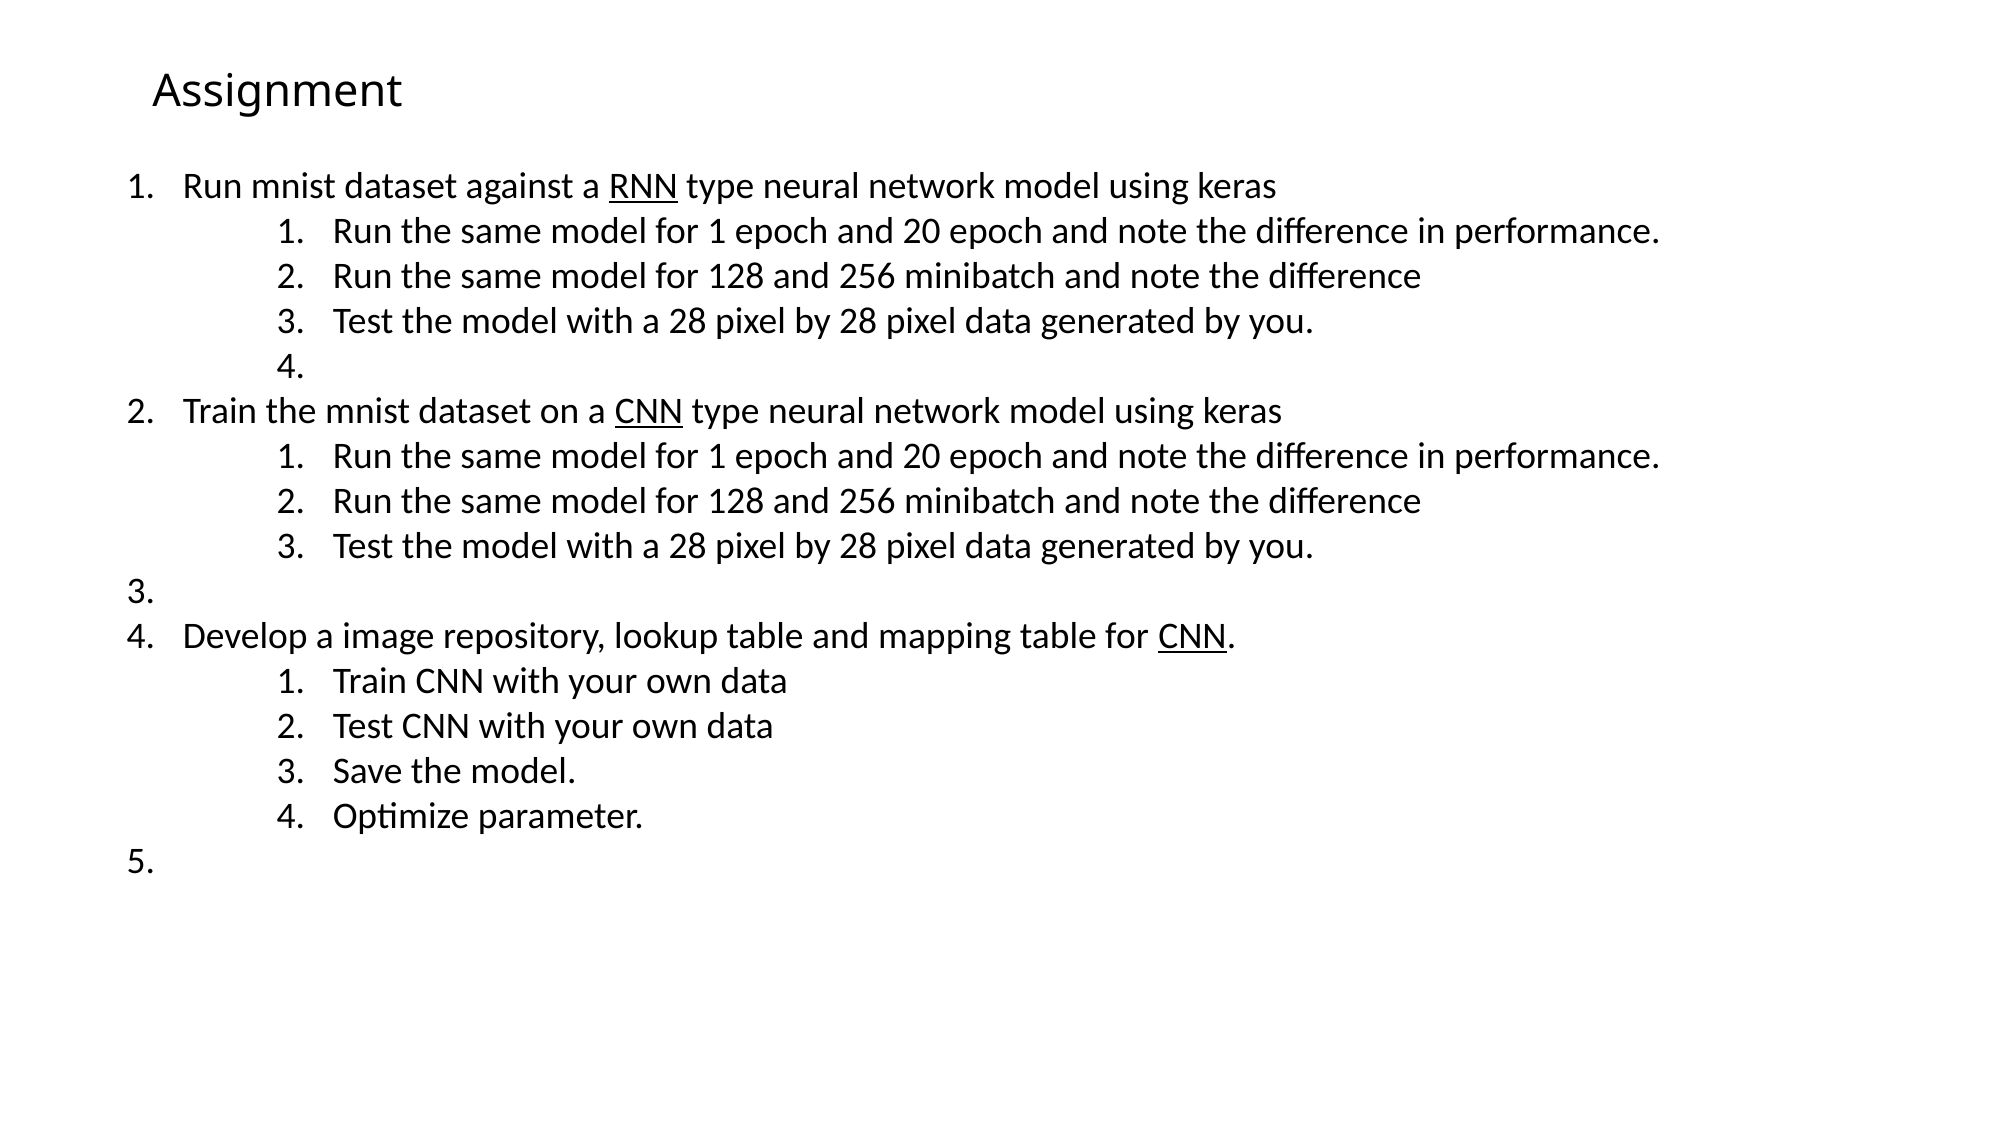

# Assignment
Run mnist dataset against a RNN type neural network model using keras
Run the same model for 1 epoch and 20 epoch and note the difference in performance.
Run the same model for 128 and 256 minibatch and note the difference
Test the model with a 28 pixel by 28 pixel data generated by you.
Train the mnist dataset on a CNN type neural network model using keras
Run the same model for 1 epoch and 20 epoch and note the difference in performance.
Run the same model for 128 and 256 minibatch and note the difference
Test the model with a 28 pixel by 28 pixel data generated by you.
Develop a image repository, lookup table and mapping table for CNN.
Train CNN with your own data
Test CNN with your own data
Save the model.
Optimize parameter.